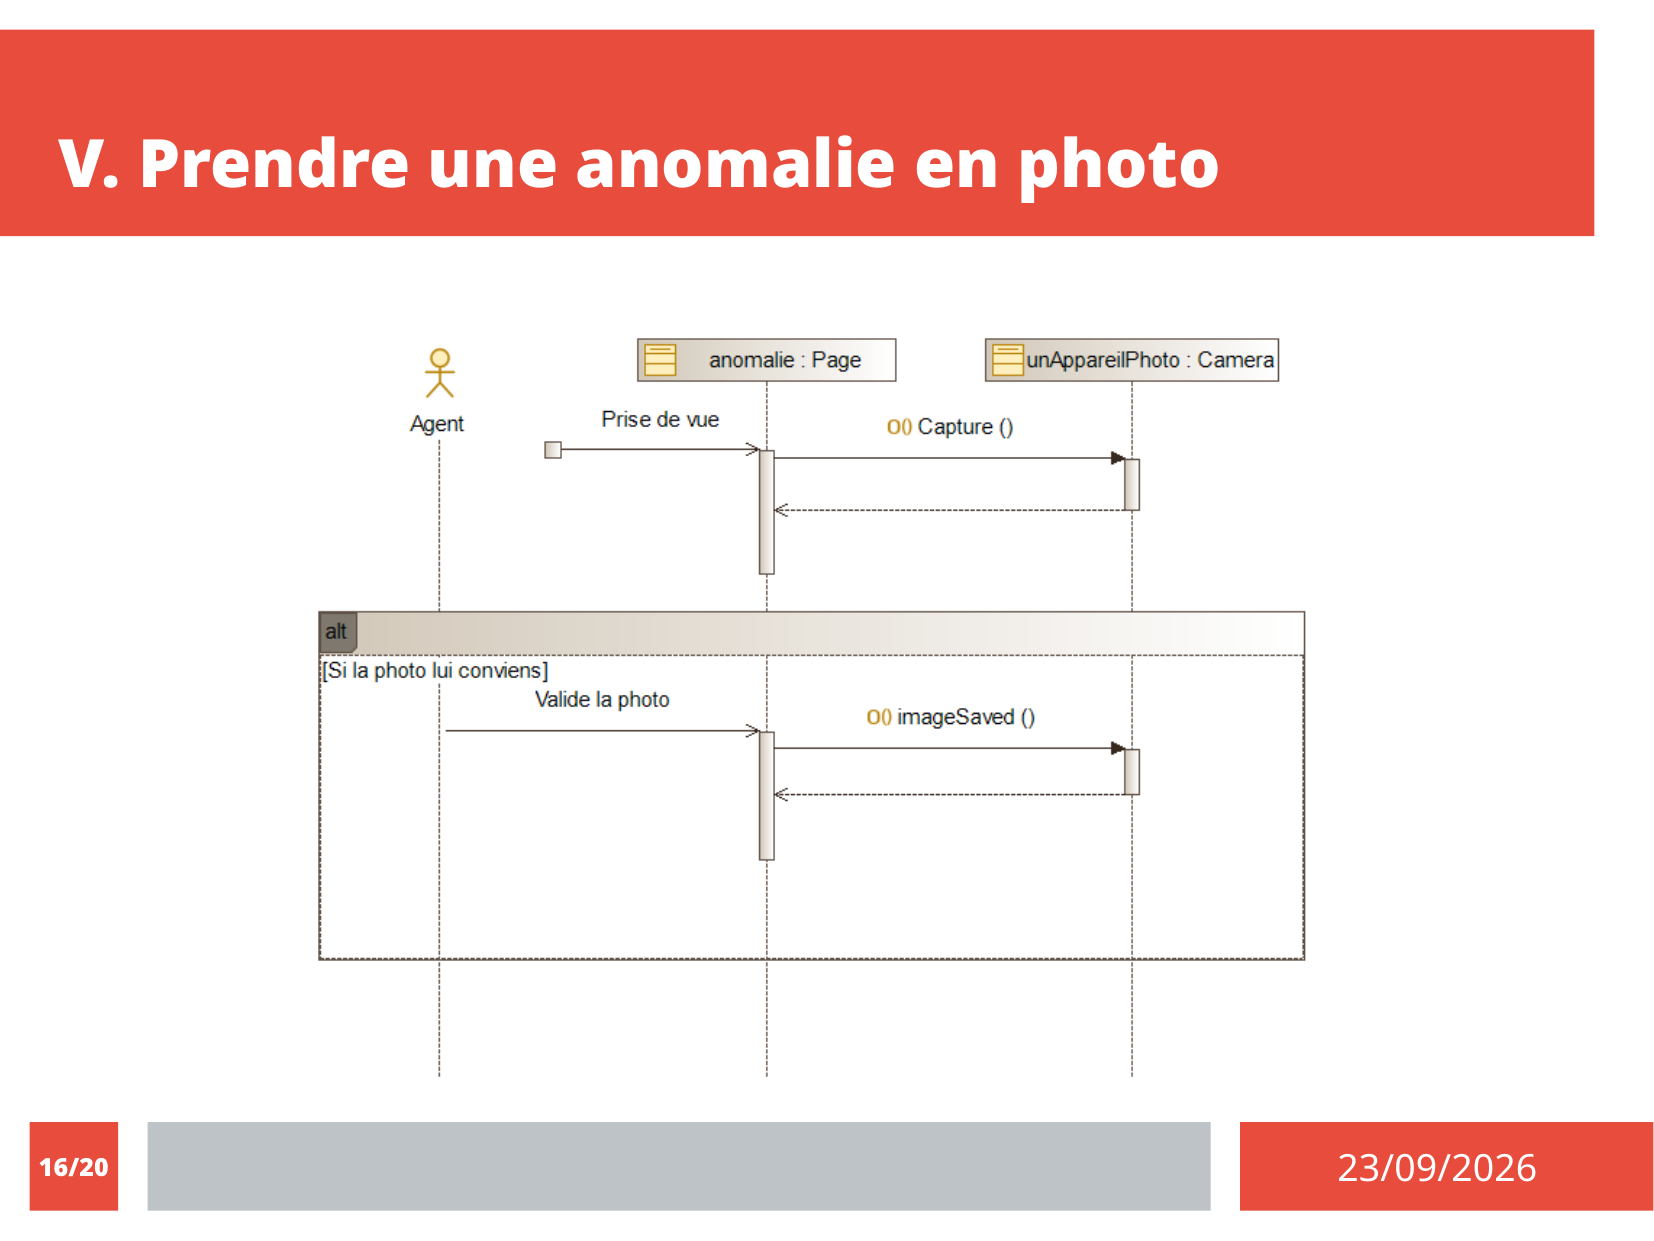

# V. Prendre une anomalie en photo
16